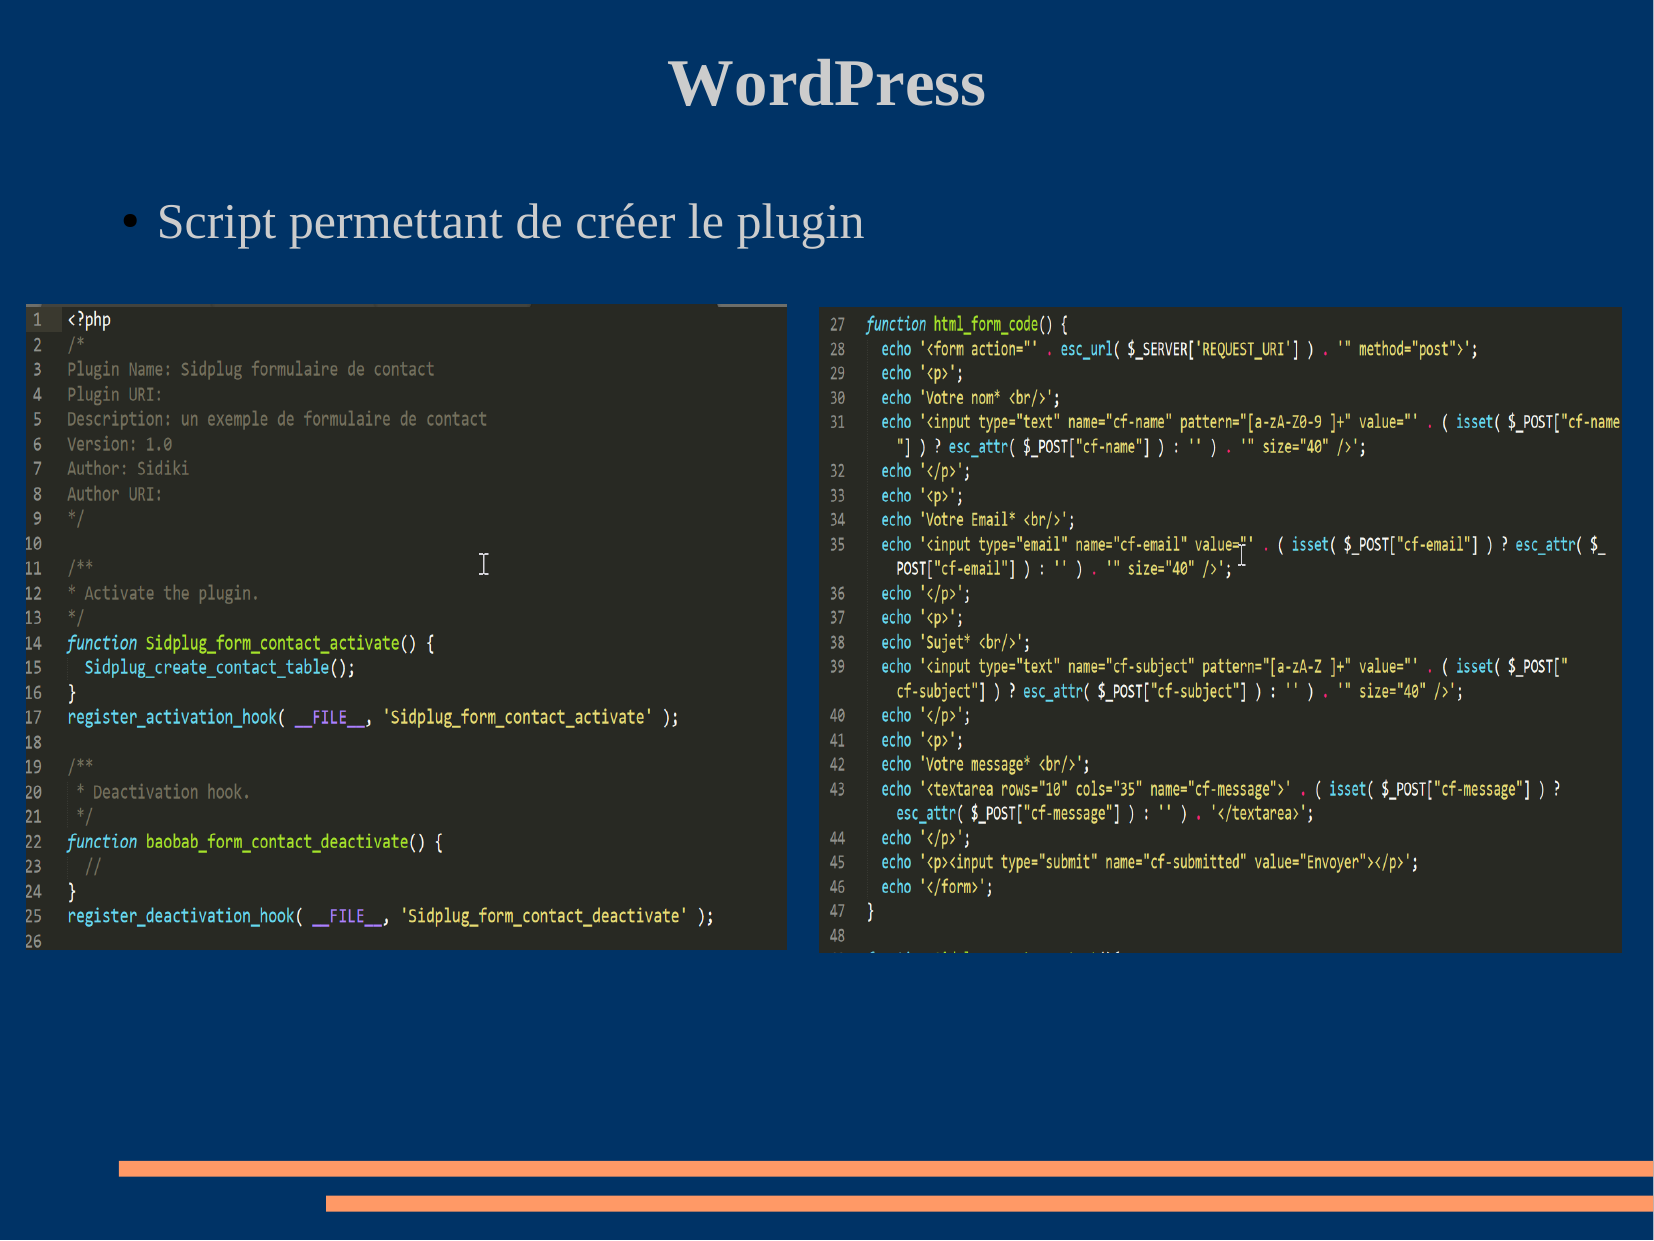

# WordPress
Script permettant de créer le plugin